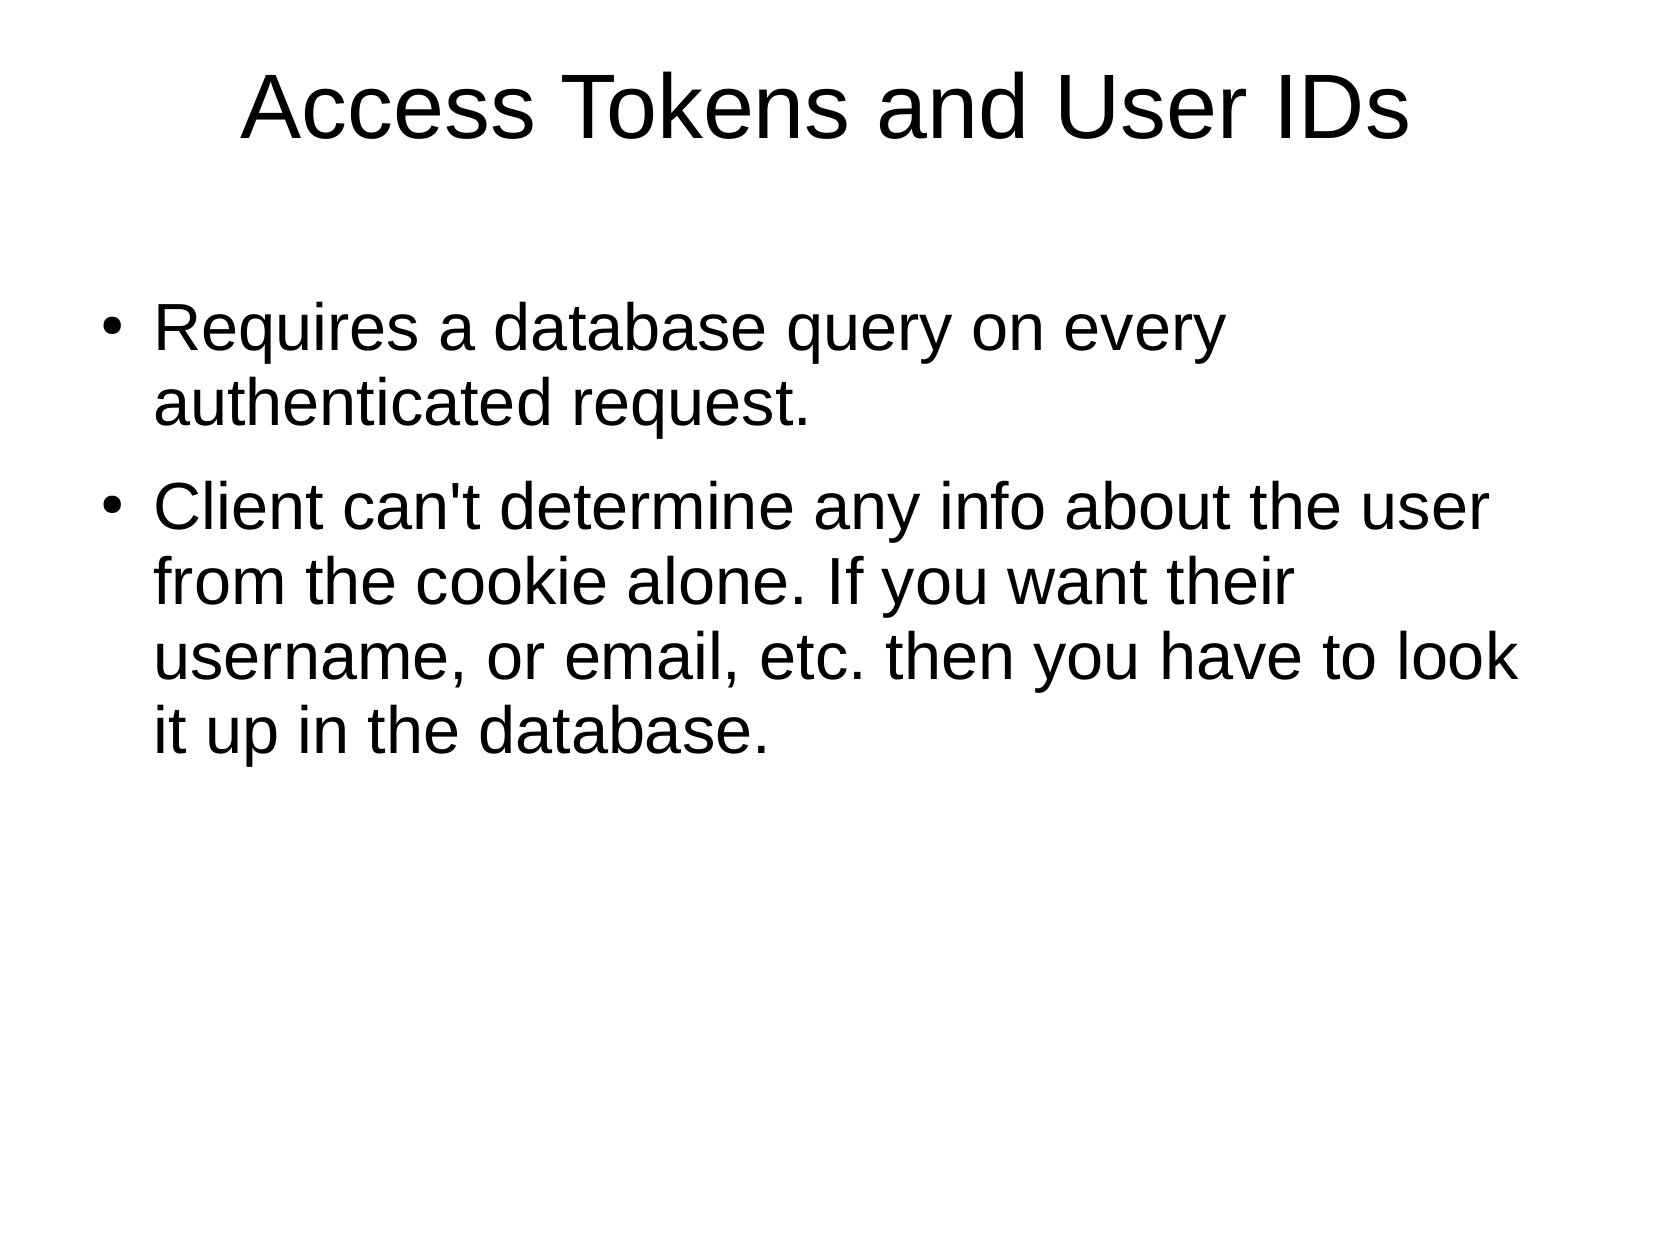

# Access Tokens and User IDs
Requires a database query on every authenticated request.
Client can't determine any info about the user from the cookie alone. If you want their username, or email, etc. then you have to look it up in the database.